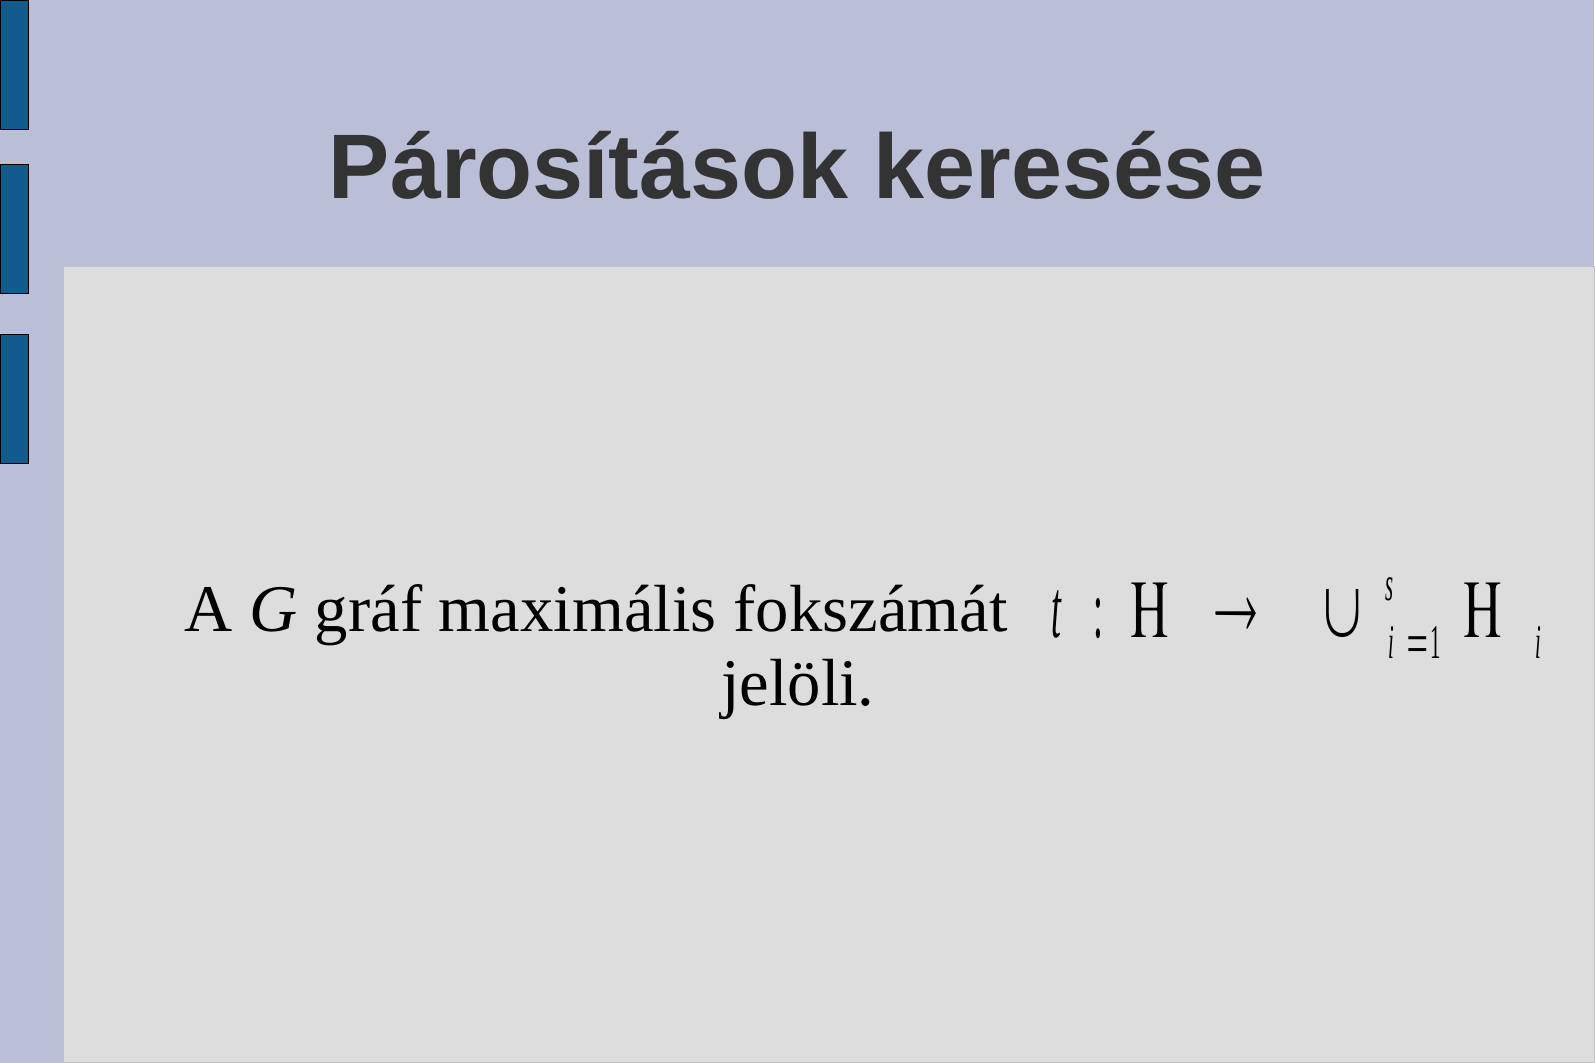

# Párosítások keresése
A G gráf maximális fokszámát jelöli.